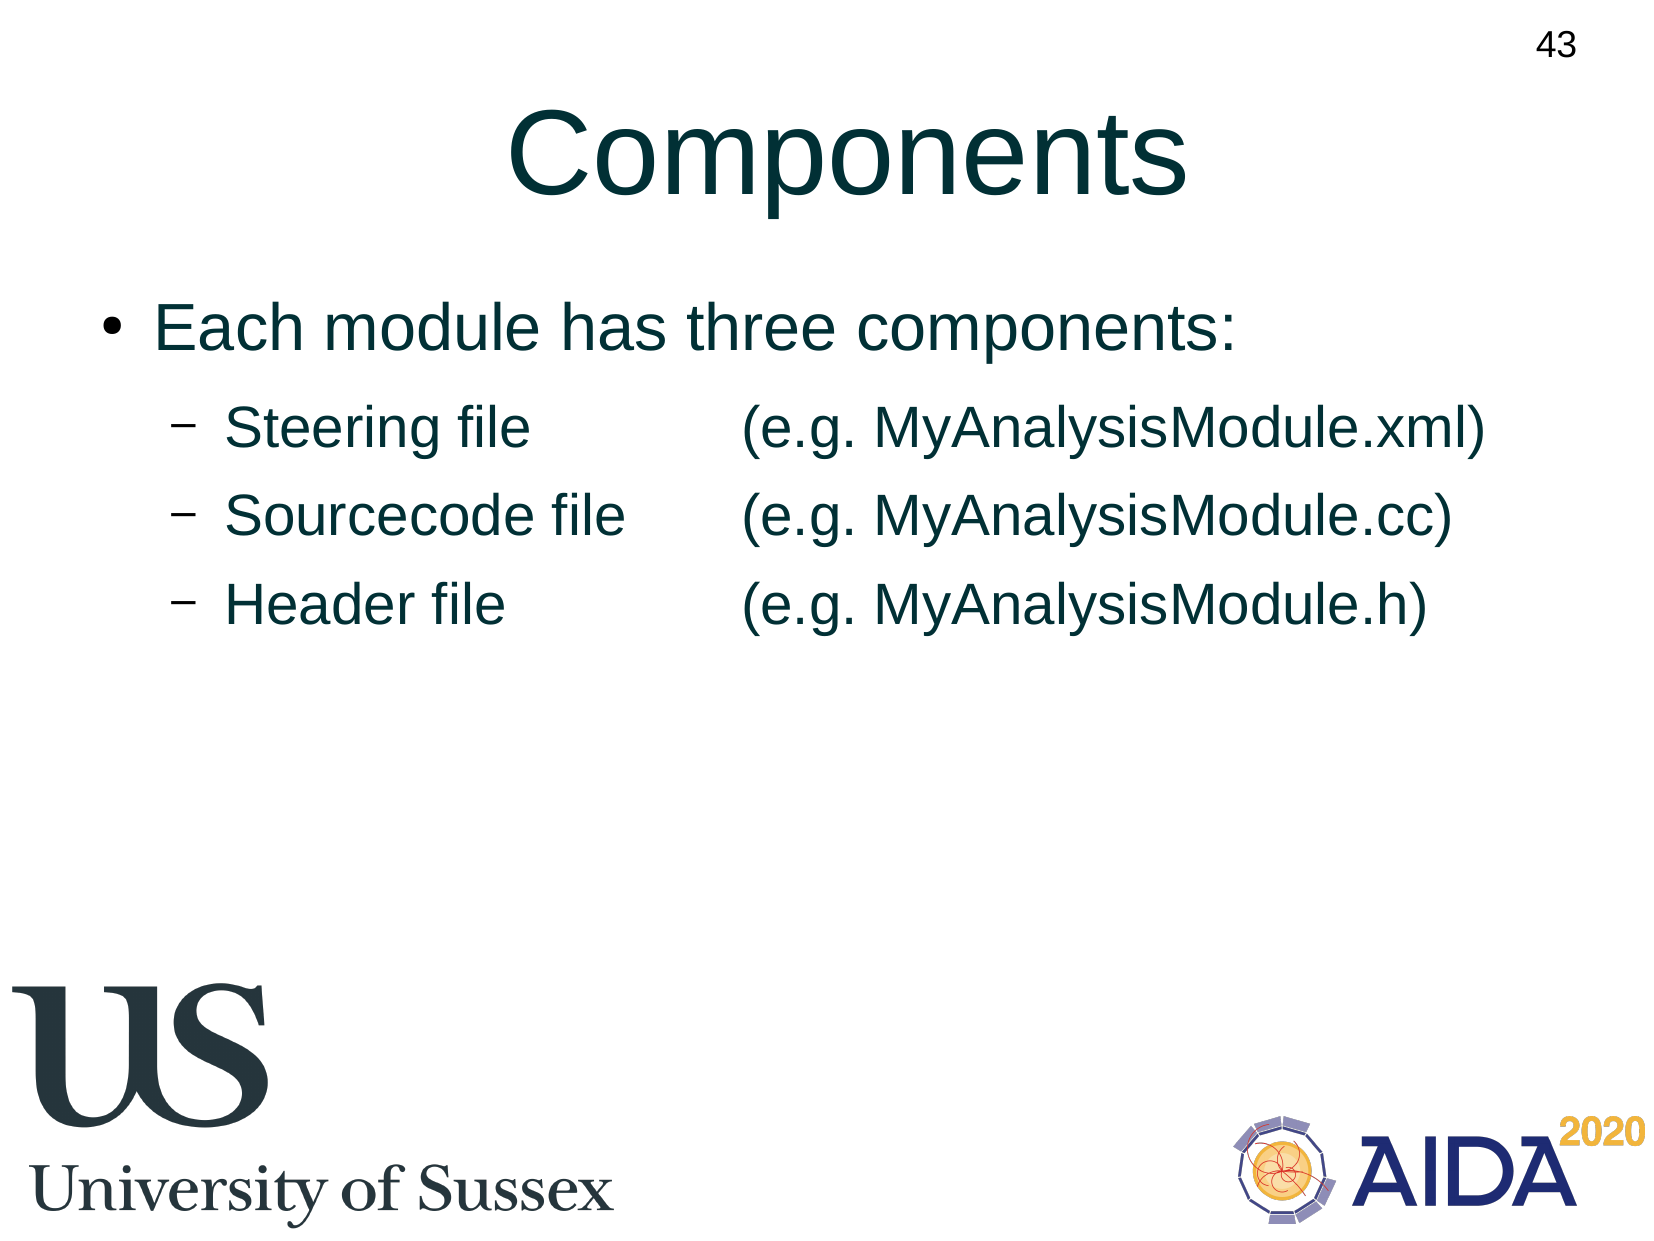

# Components
Each module has three components:
Steering file			(e.g. MyAnalysisModule.xml)
Sourcecode file		(e.g. MyAnalysisModule.cc)
Header file				(e.g. MyAnalysisModule.h)